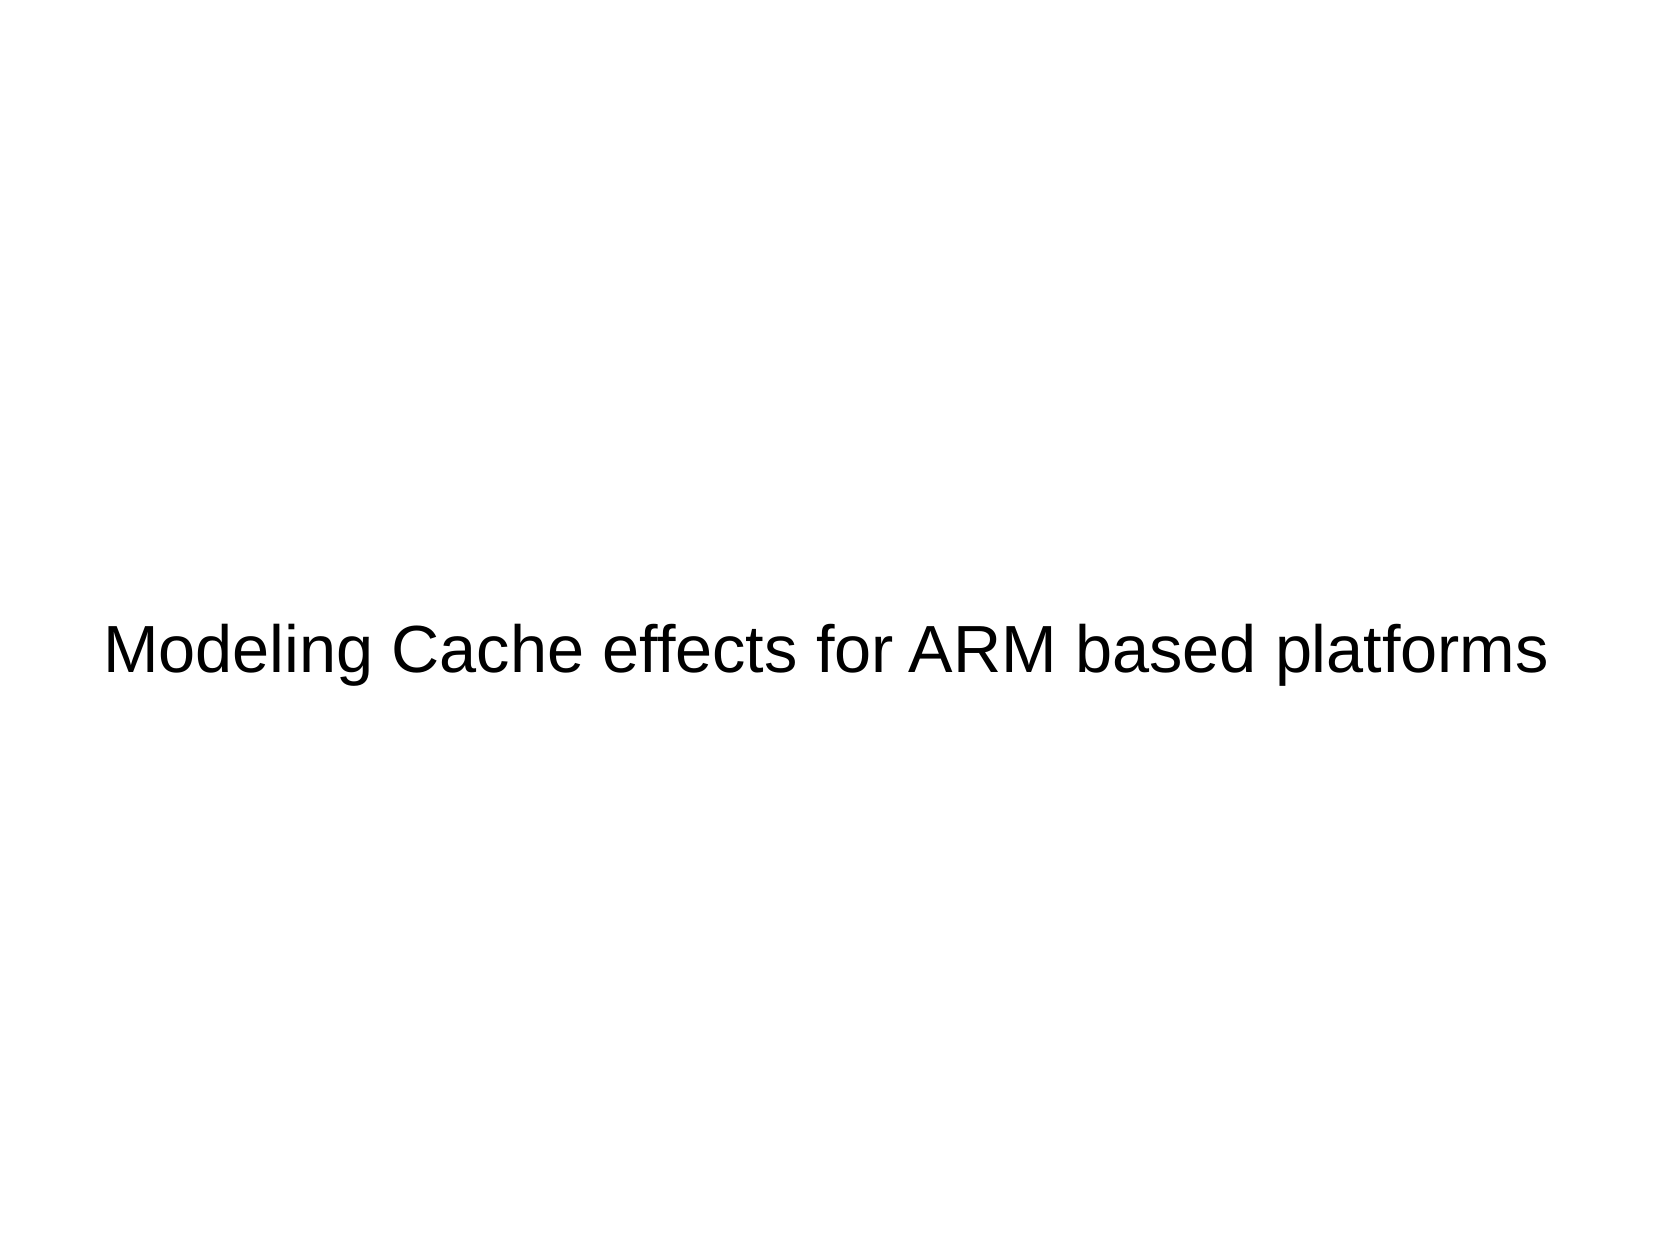

# Modeling Cache effects for ARM based platforms